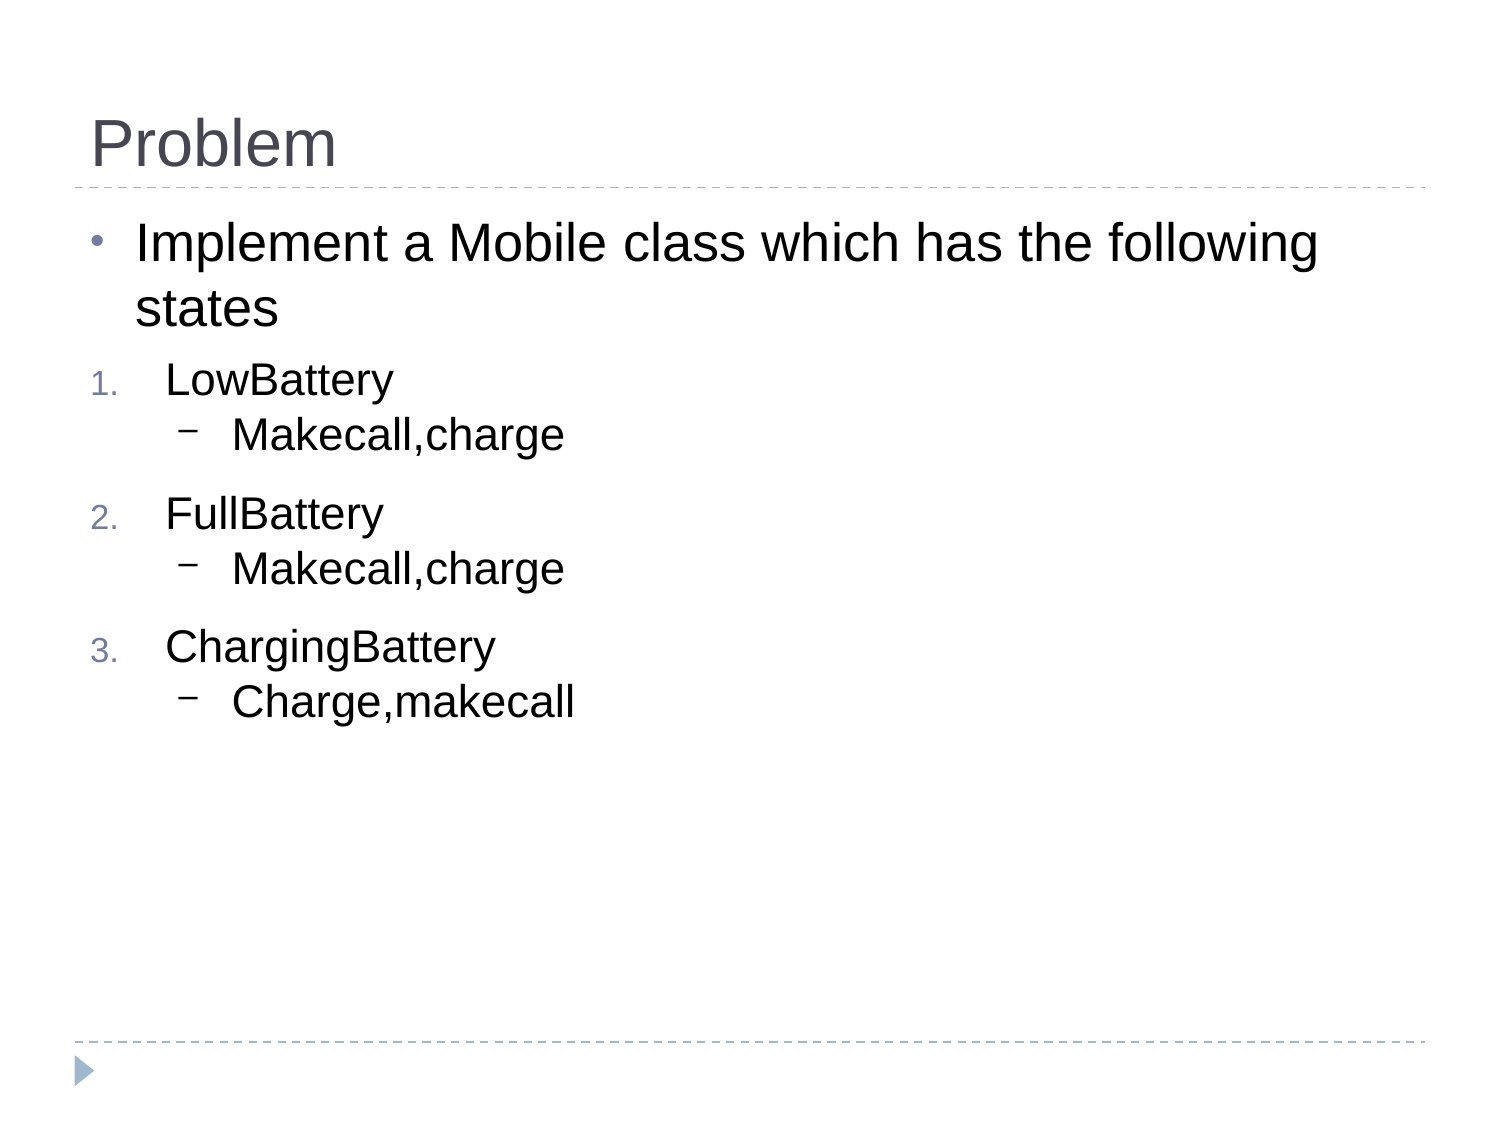

# Problem
Implement a Mobile class which has the following states
LowBattery
Makecall,charge
FullBattery
Makecall,charge
ChargingBattery
Charge,makecall